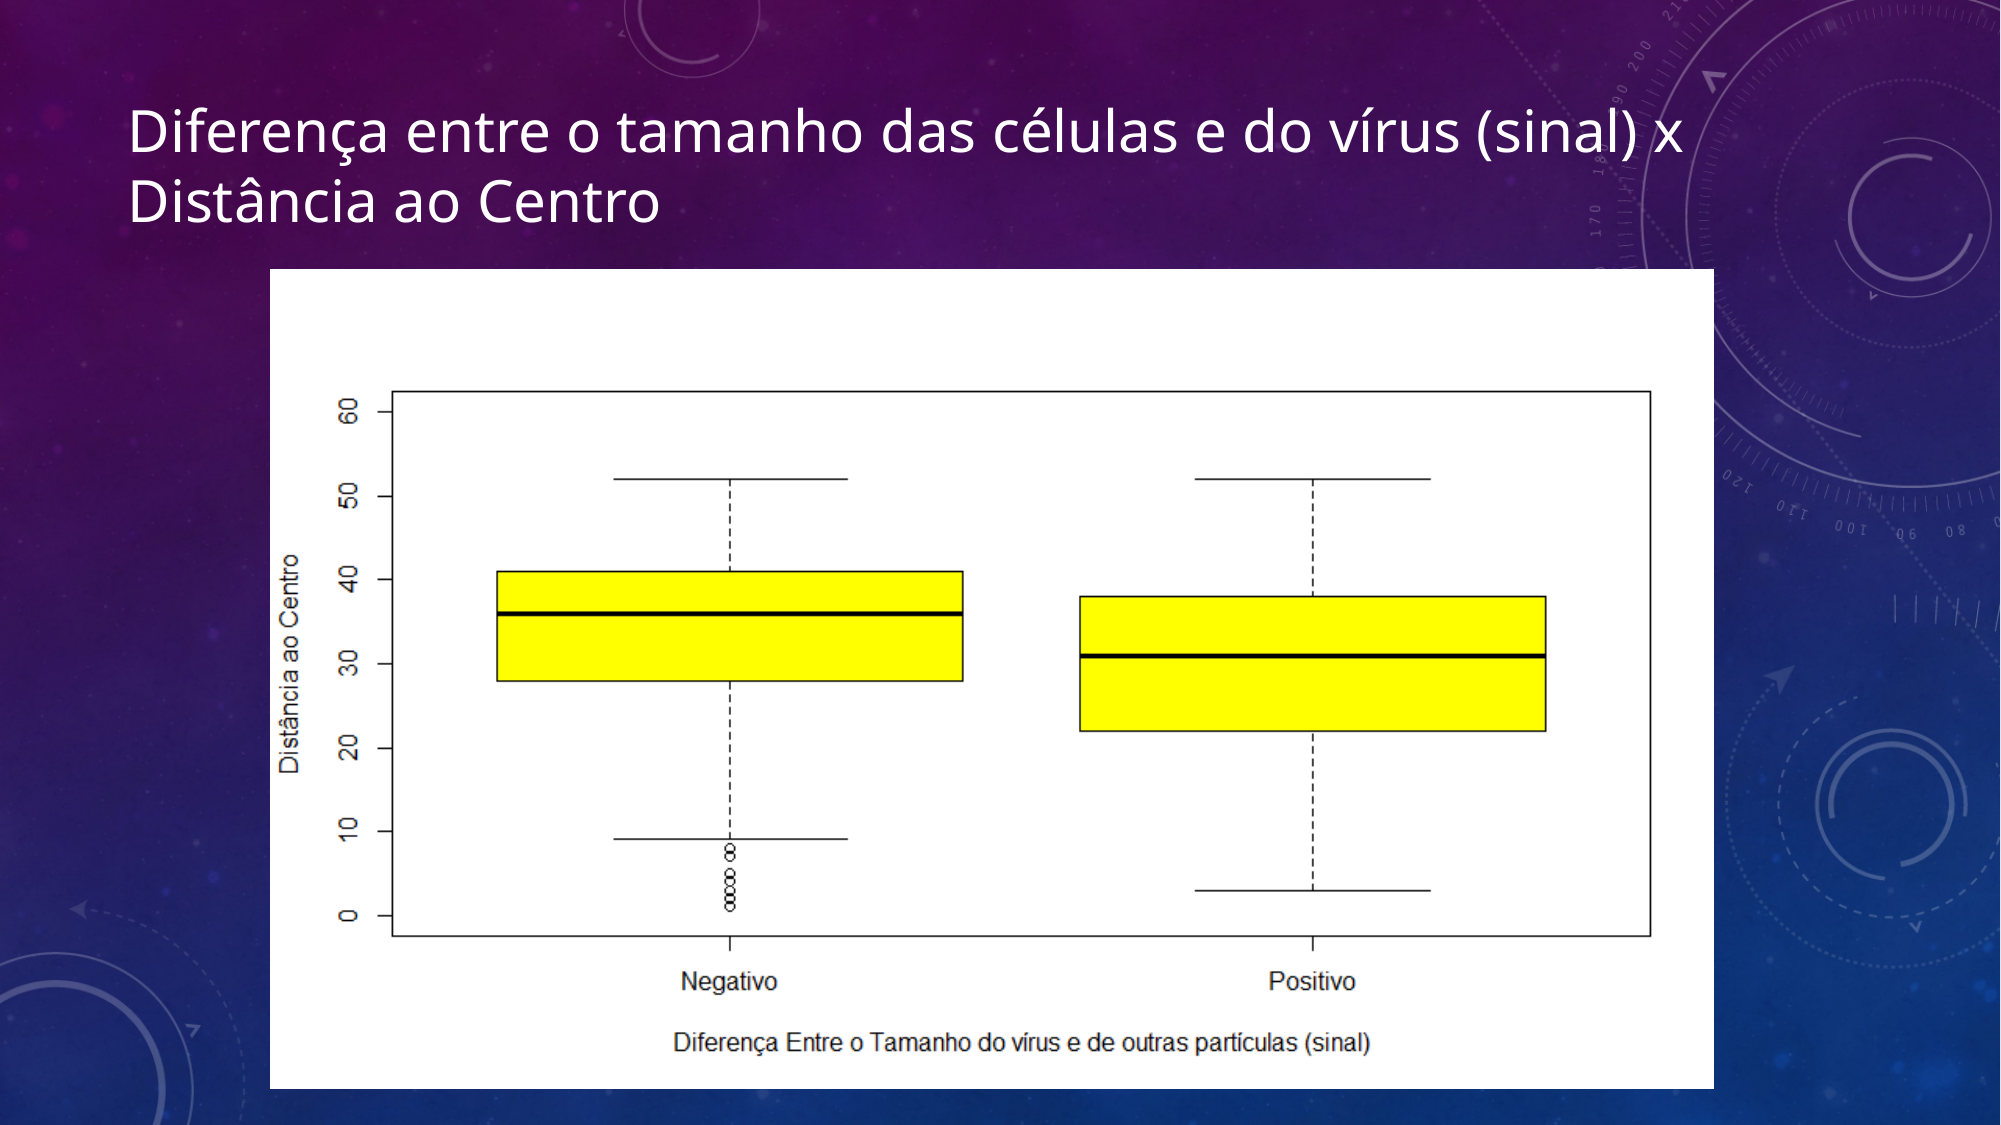

# Diferença entre o tamanho das células e do vírus (sinal) x Distância ao Centro